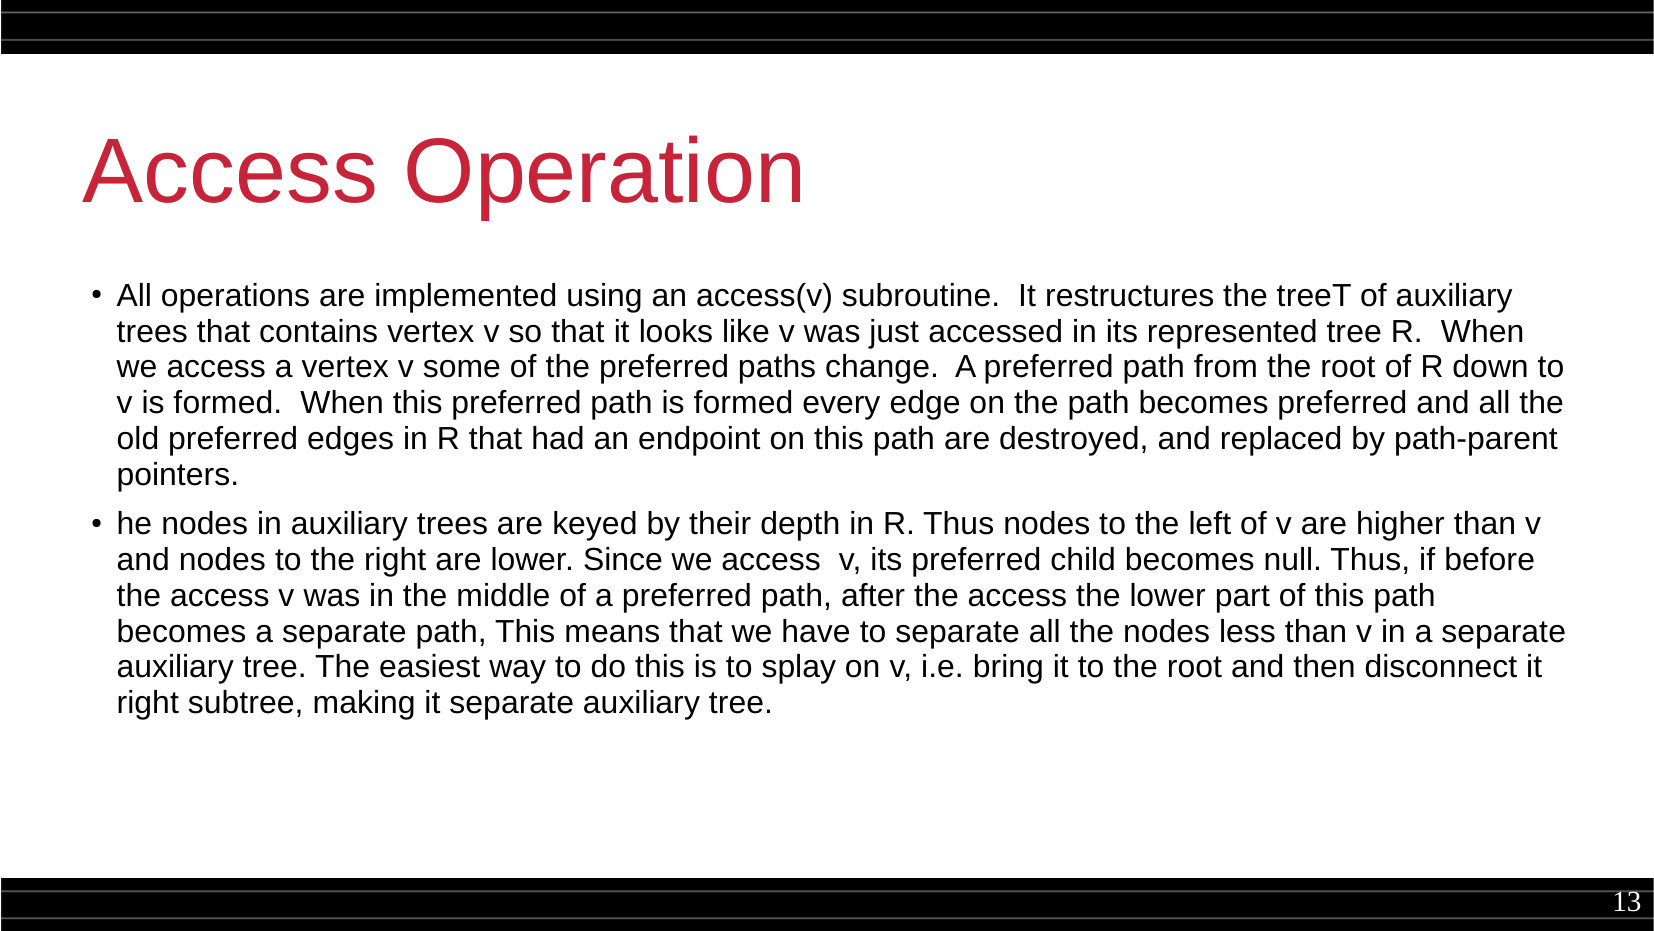

# Access Operation
All operations are implemented using an access(v) subroutine. It restructures the treeT of auxiliary trees that contains vertex v so that it looks like v was just accessed in its represented tree R. When we access a vertex v some of the preferred paths change. A preferred path from the root of R down to v is formed. When this preferred path is formed every edge on the path becomes preferred and all the old preferred edges in R that had an endpoint on this path are destroyed, and replaced by path-parent pointers.
he nodes in auxiliary trees are keyed by their depth in R. Thus nodes to the left of v are higher than v and nodes to the right are lower. Since we access v, its preferred child becomes null. Thus, if before the access v was in the middle of a preferred path, after the access the lower part of this path becomes a separate path, This means that we have to separate all the nodes less than v in a separate auxiliary tree. The easiest way to do this is to splay on v, i.e. bring it to the root and then disconnect it right subtree, making it separate auxiliary tree.